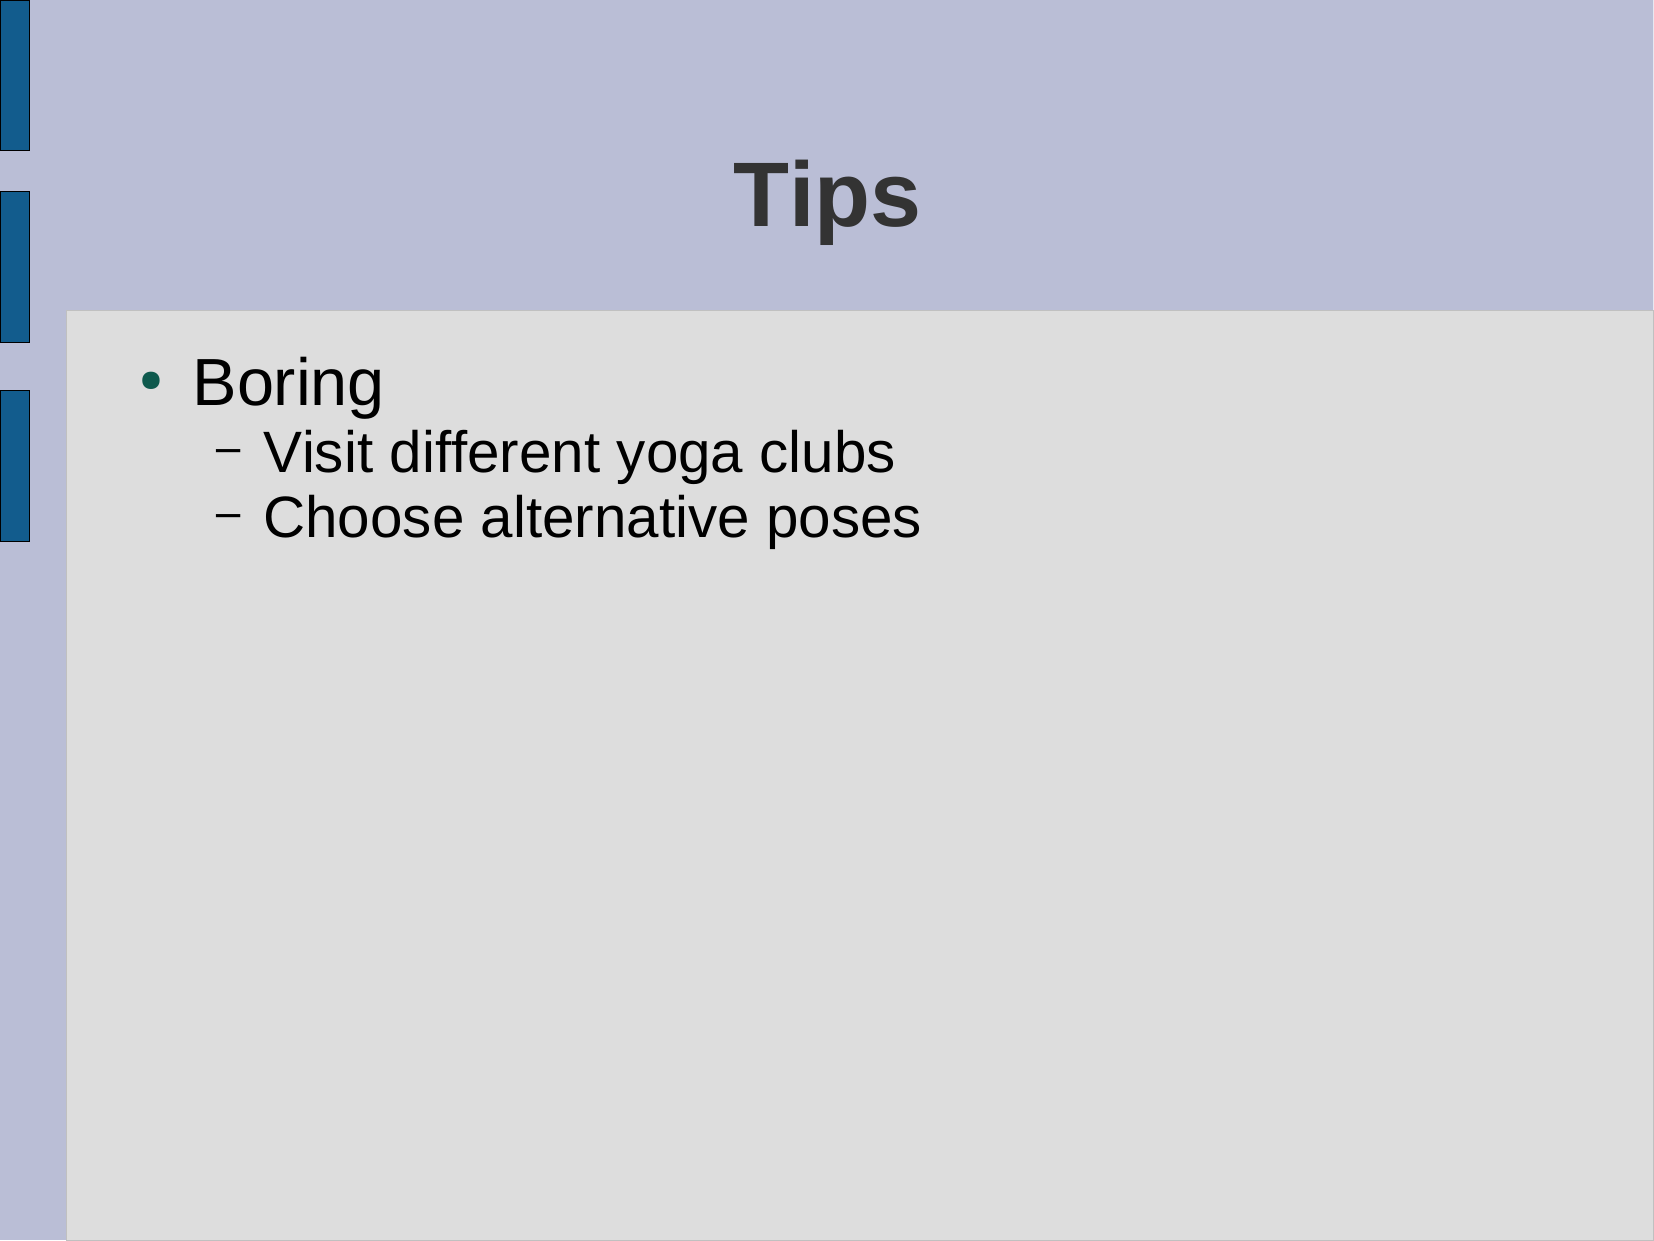

# Tips
Boring
Visit different yoga clubs
Choose alternative poses